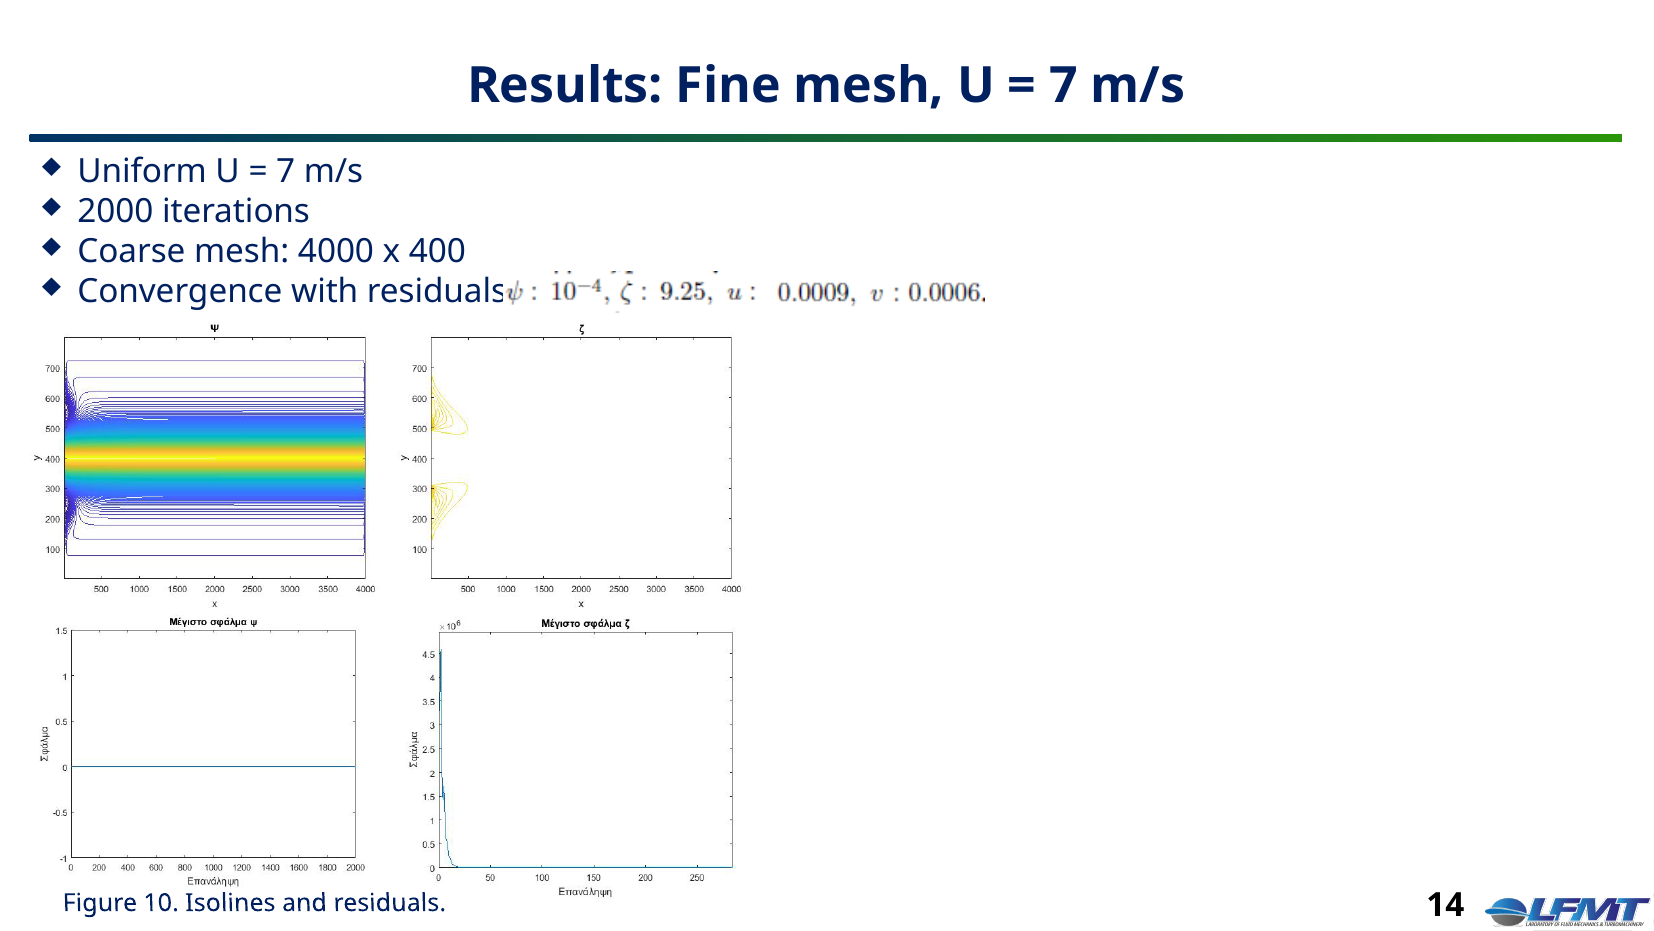

# Results: Fine mesh, U = 7 m/s
Uniform U = 7 m/s
2000 iterations
Coarse mesh: 4000 x 400
Convergence with residuals:
Figure 10. Isolines and residuals.